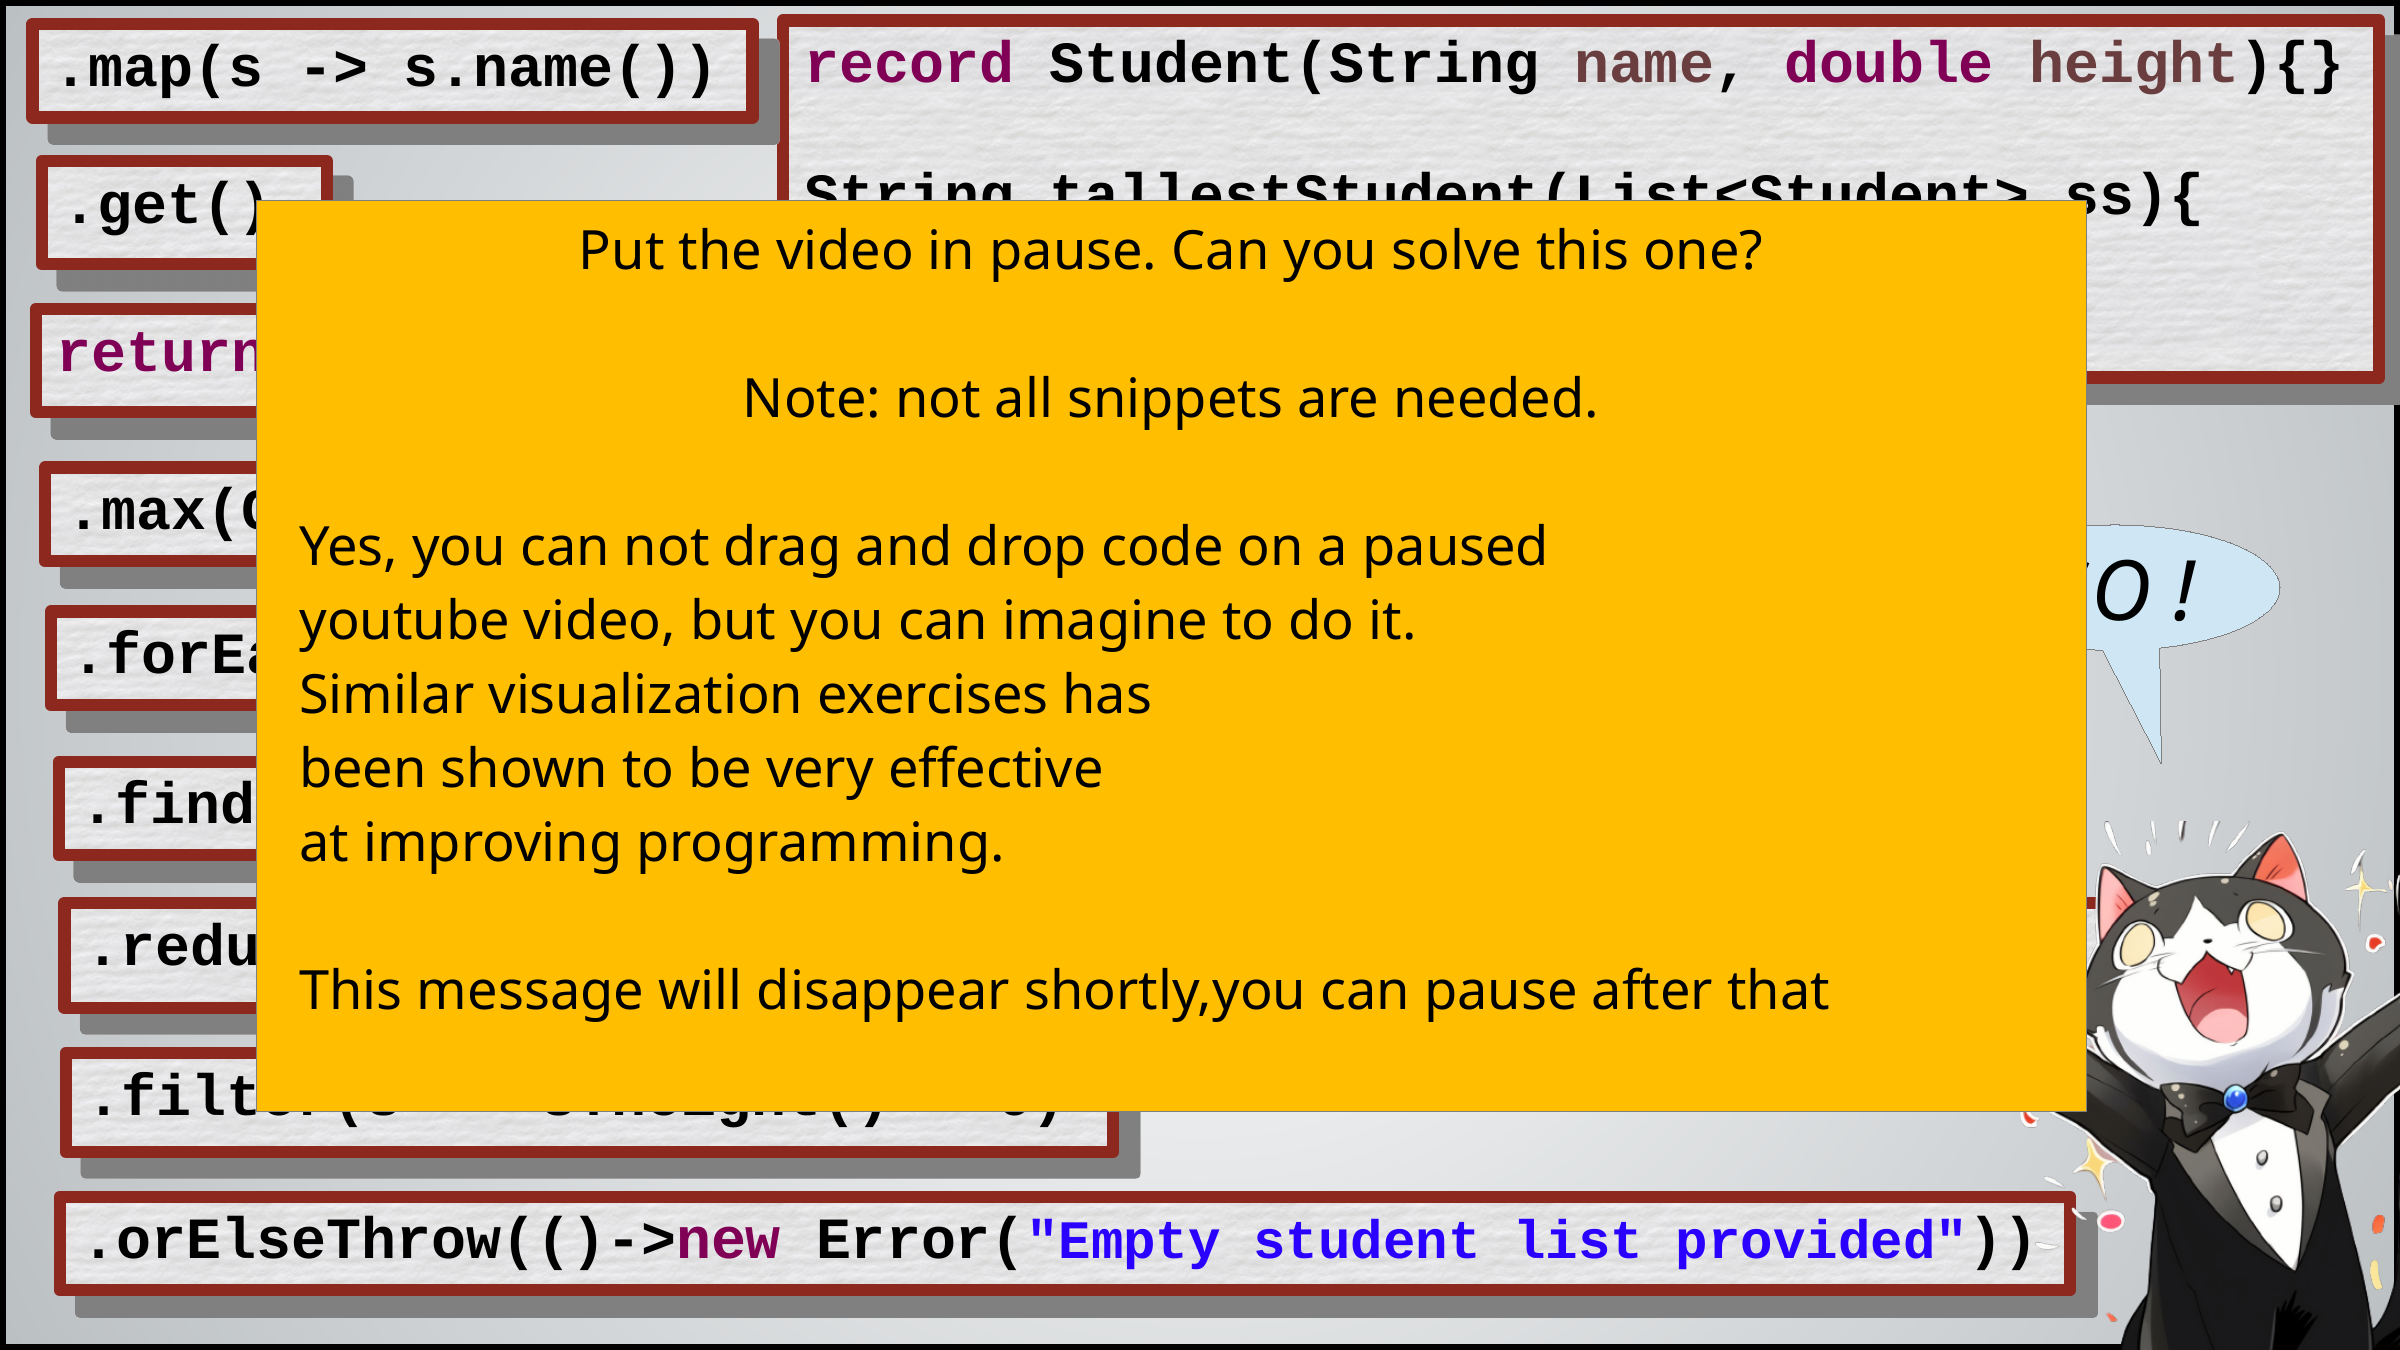

record Student(String name, double height){}
String tallestStudent(List<Student> ss){
 ????;
}
.map(s -> s.name())
.get()
Put the video in pause. Can you solve this one?
Note: not all snippets are needed.
 Yes, you can not drag and drop code on a paused
 youtube video, but you can imagine to do it.
 Similar visualization exercises has
 been shown to be very effective
 at improving programming.
 This message will disappear shortly,you can pause after that
return ss.stream()
.max(Comparator.comparingDouble(s -> s.height()))
GO !
.forEach(s -> System.out.println(s.name()))
.findFirst()
.reduce((s1, s2) -> s1.height() < s2.height() ? s1 : s2)
.filter(s -> s.height() > 6)
.orElseThrow(()->new Error("Empty student list provided"))